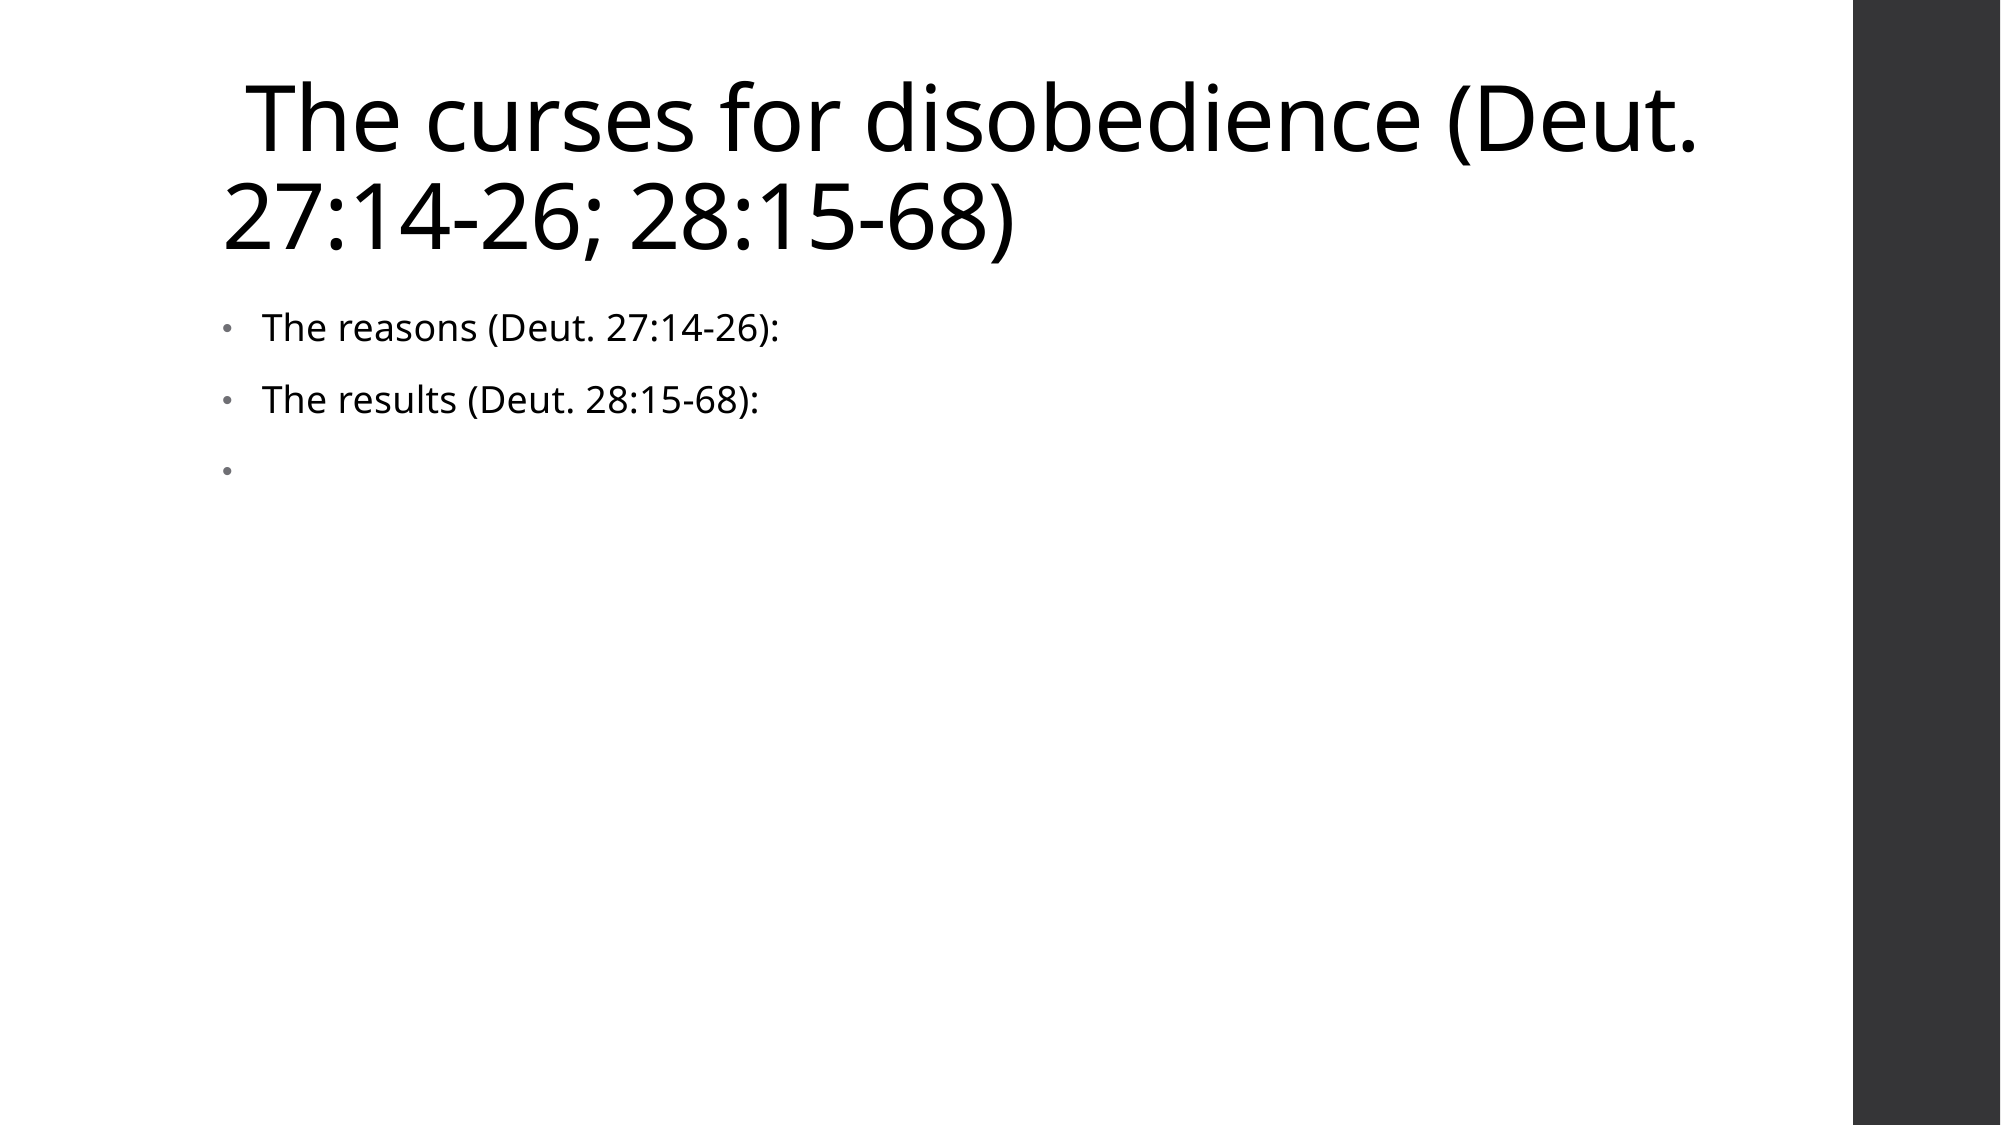

# The curses for disobedience (Deut. 27:14-26; 28:15-68)
 The reasons (Deut. 27:14-26):
 The results (Deut. 28:15-68):